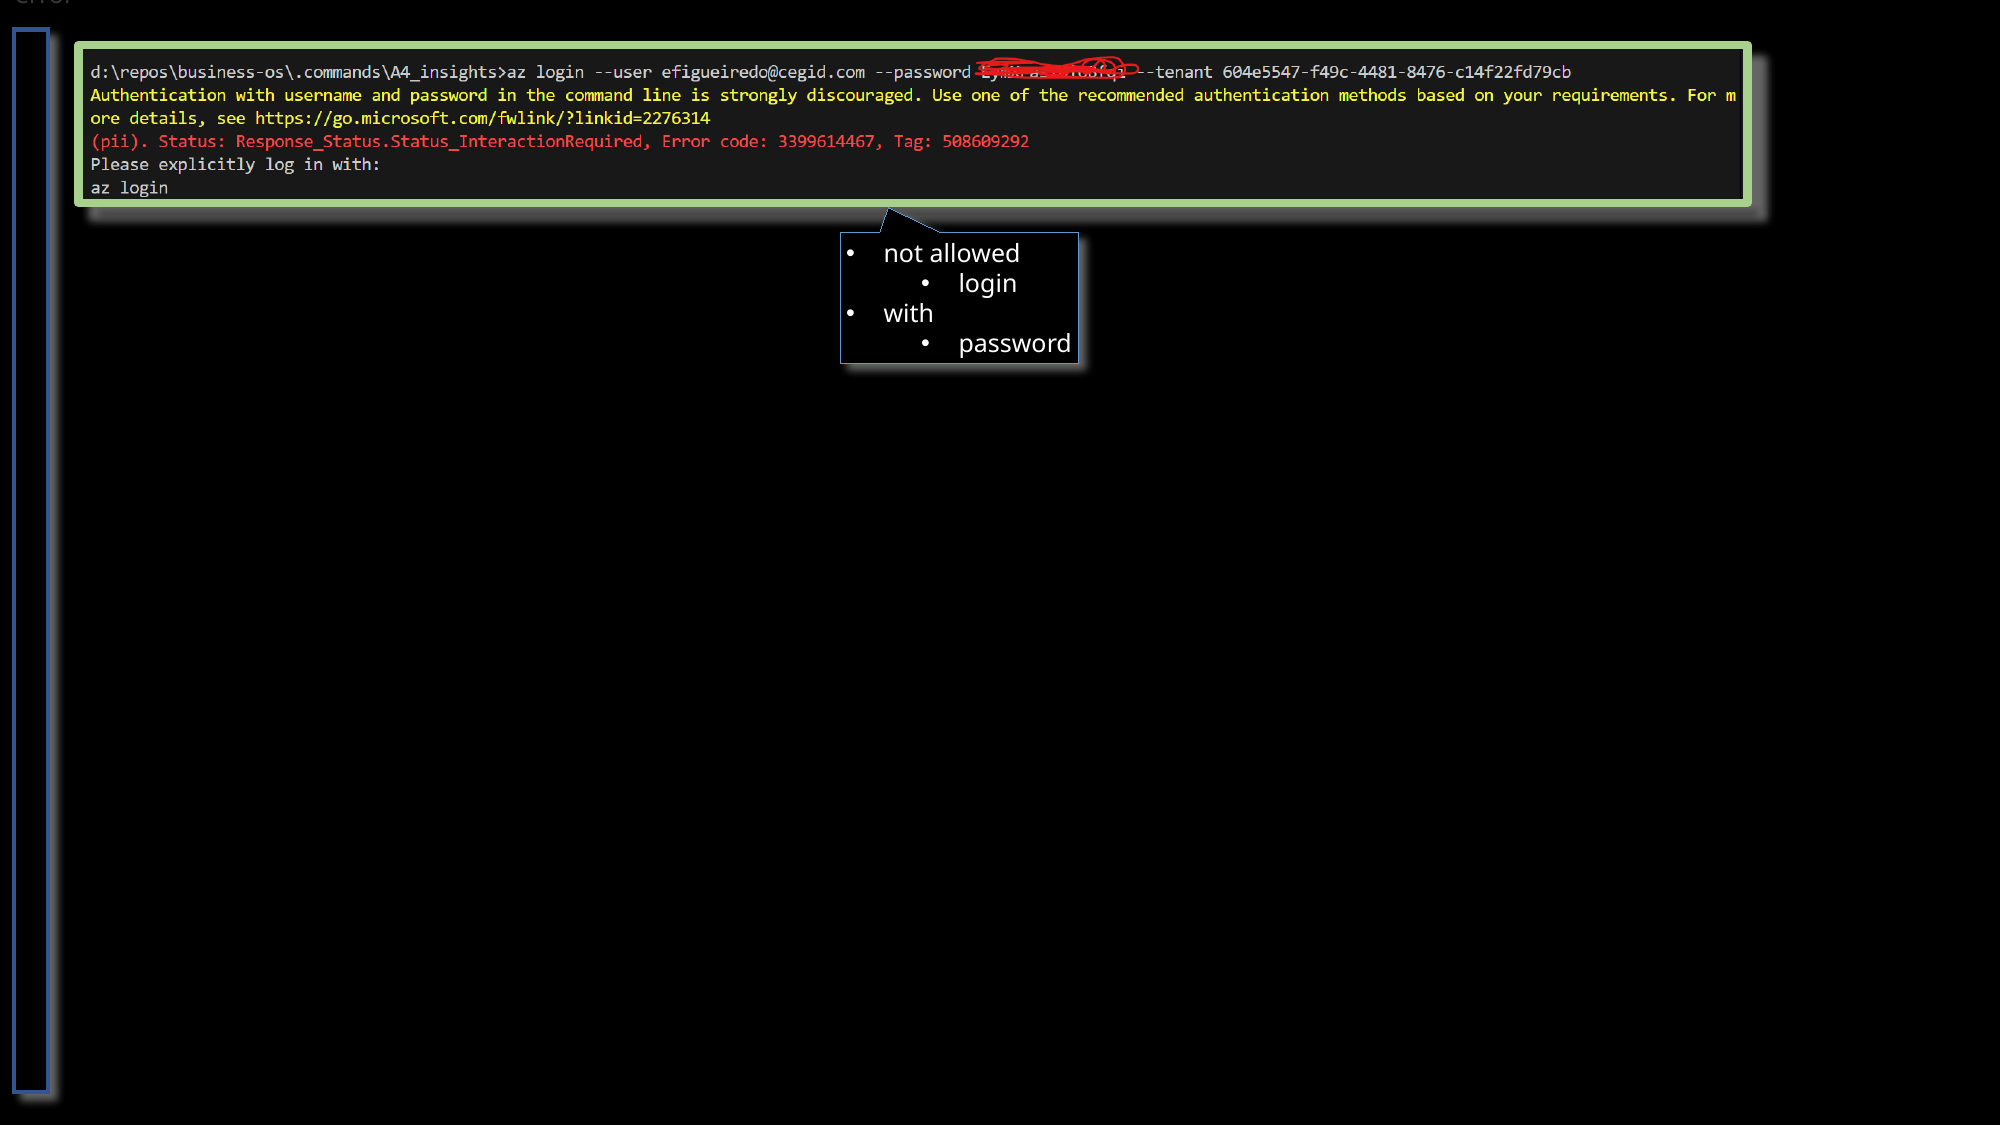

# 6.2.1 error
not allowed
login
with
password